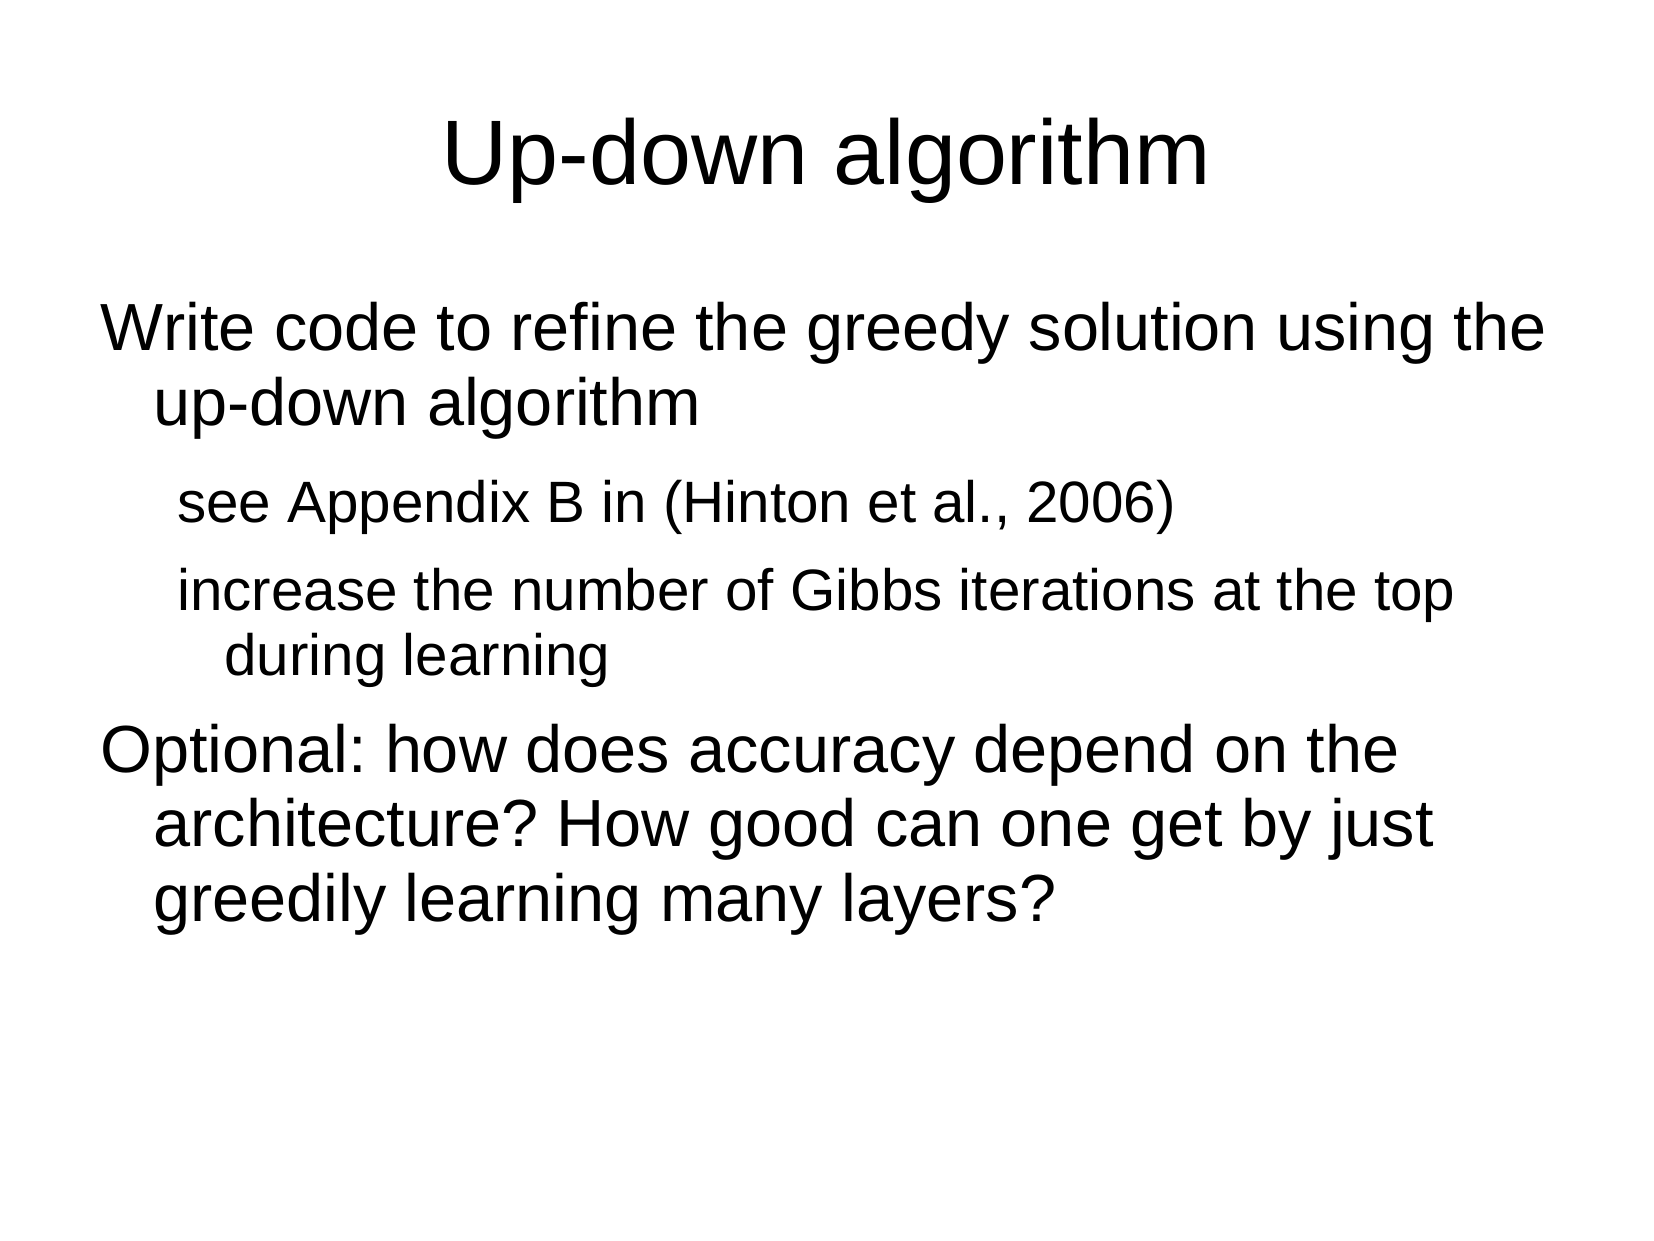

# Up-down algorithm
Write code to refine the greedy solution using the up-down algorithm
see Appendix B in (Hinton et al., 2006)
increase the number of Gibbs iterations at the top during learning
Optional: how does accuracy depend on the architecture? How good can one get by just greedily learning many layers?